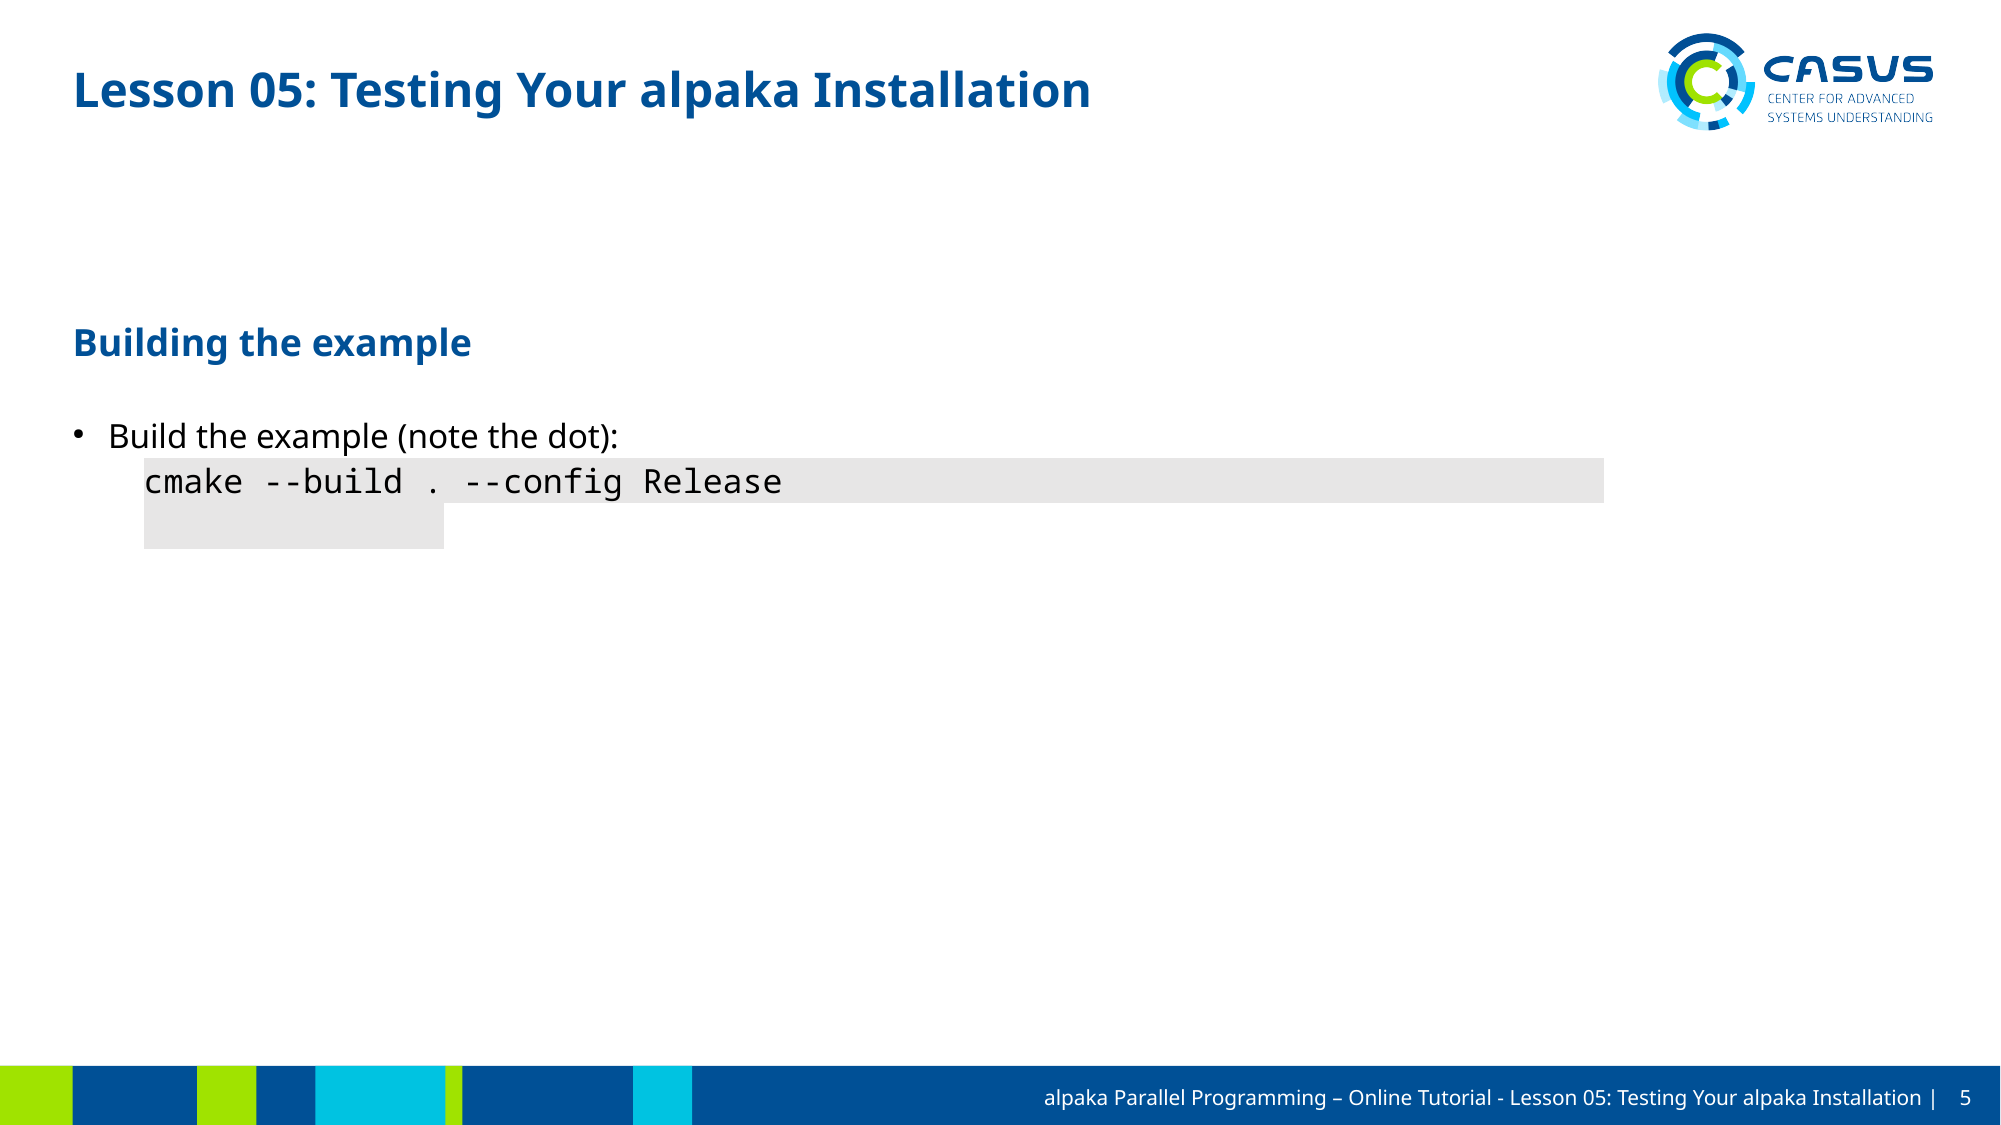

# Lesson 05: Testing Your alpaka Installation
Building the example
Build the example (note the dot):
cmake --build . --config Release
alpaka Parallel Programming – Online Tutorial - Lesson 05: Testing Your alpaka Installation
5